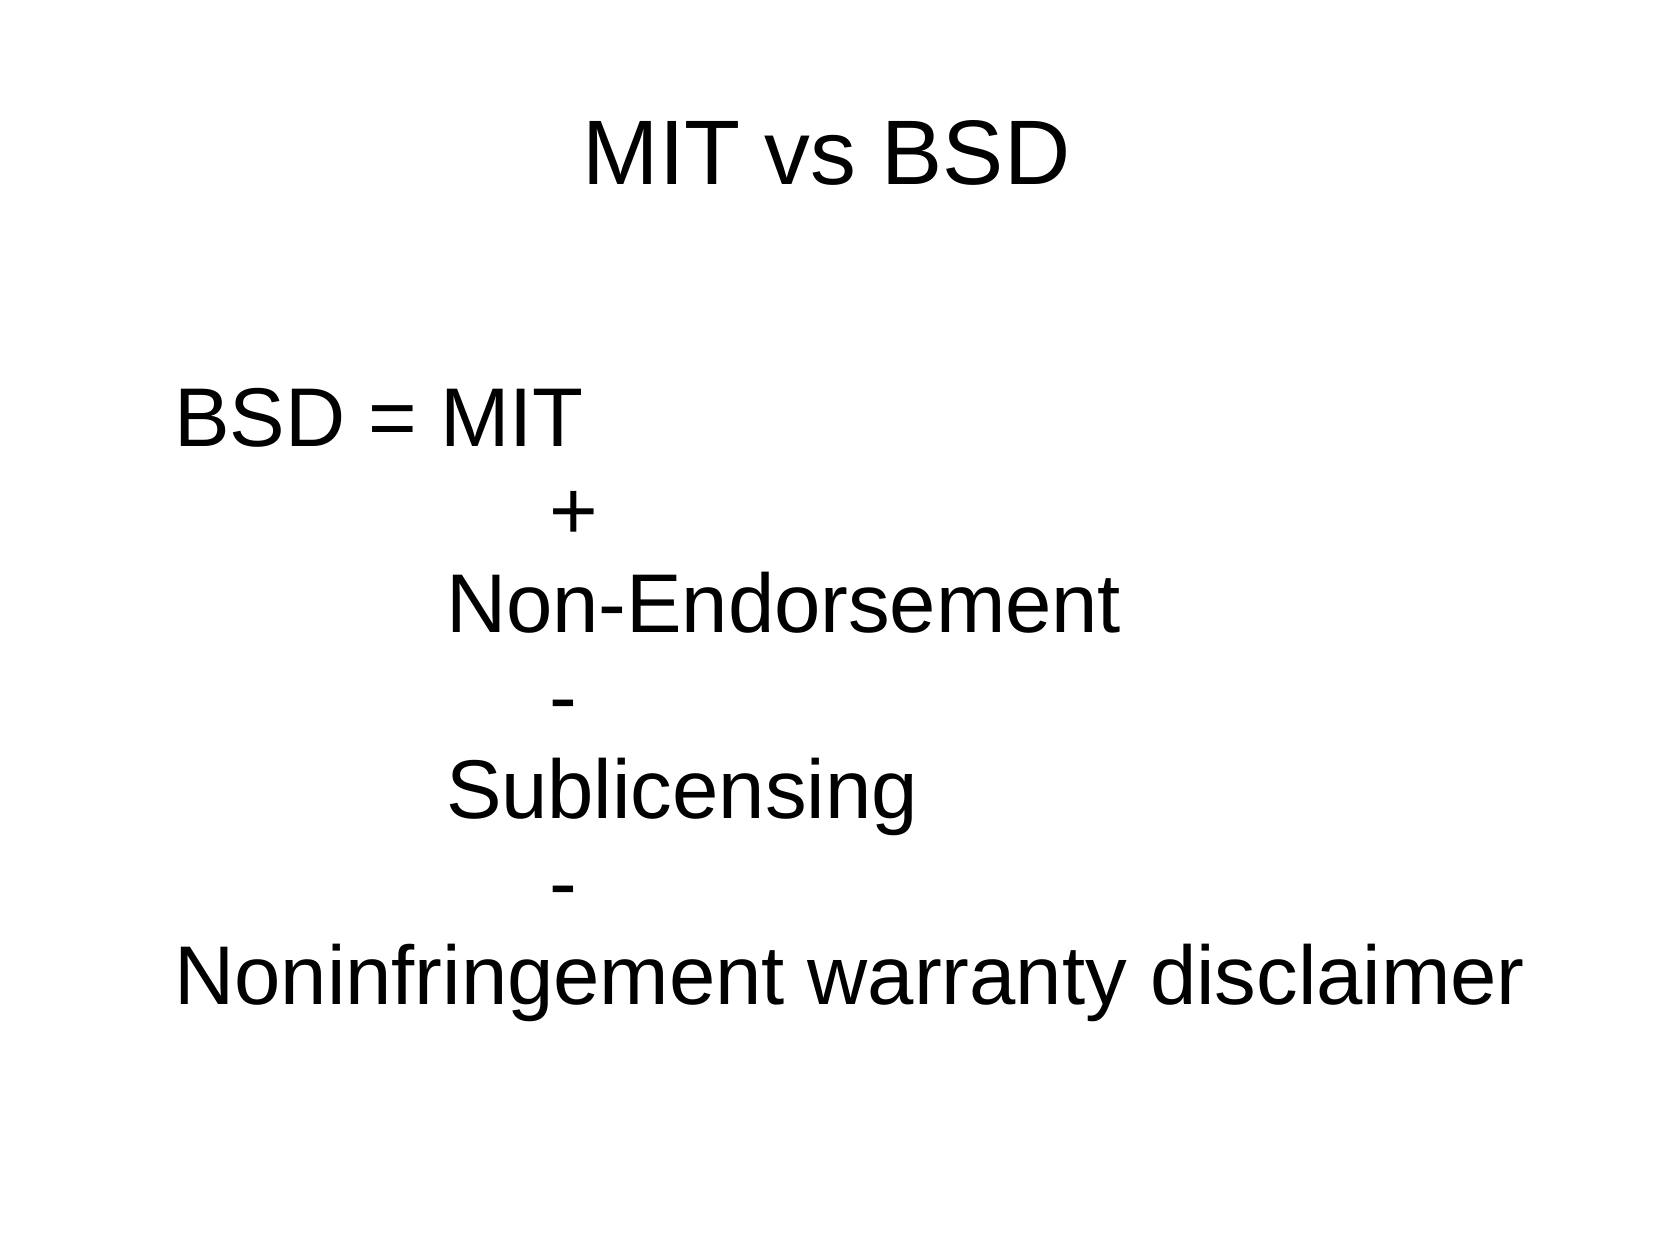

# MIT vs BSD
BSD = MIT
					+
			 Non-Endorsement
					-
			 Sublicensing
					-
Noninfringement warranty disclaimer